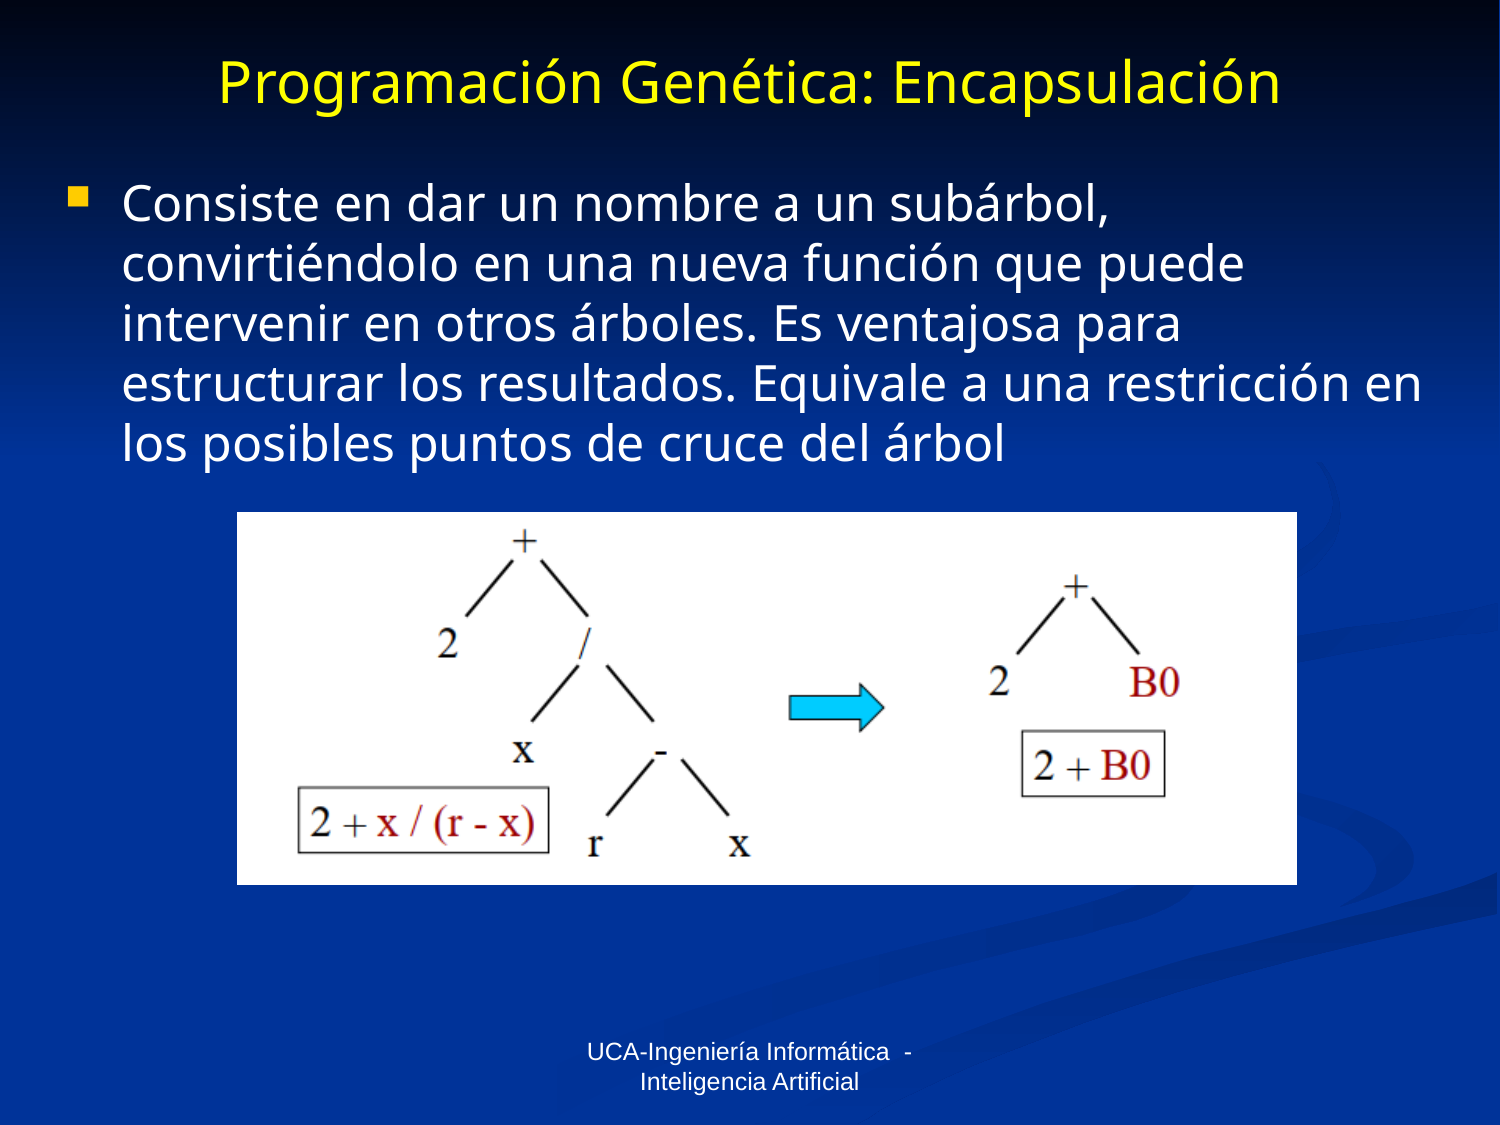

# Programación Genética: Encapsulación
Consiste en dar un nombre a un subárbol, convirtiéndolo en una nueva función que puede intervenir en otros árboles. Es ventajosa para estructurar los resultados. Equivale a una restricción en los posibles puntos de cruce del árbol
UCA-Ingeniería Informática - Inteligencia Artificial